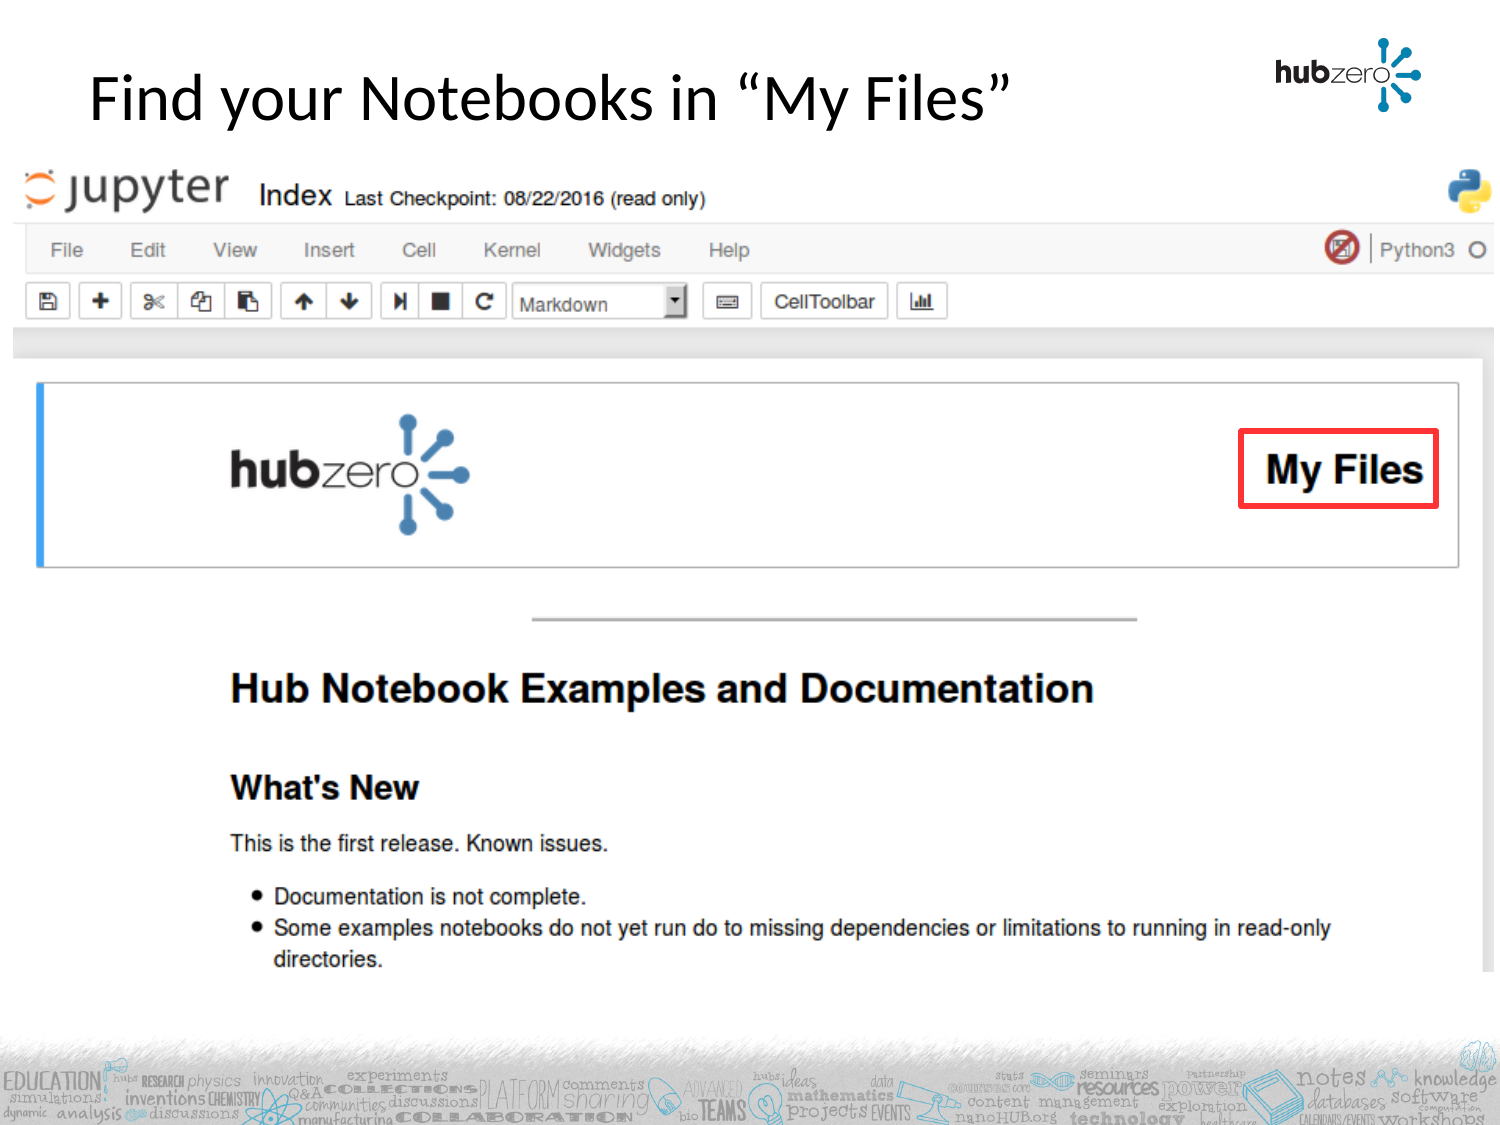

# Find your Notebooks in “My Files”